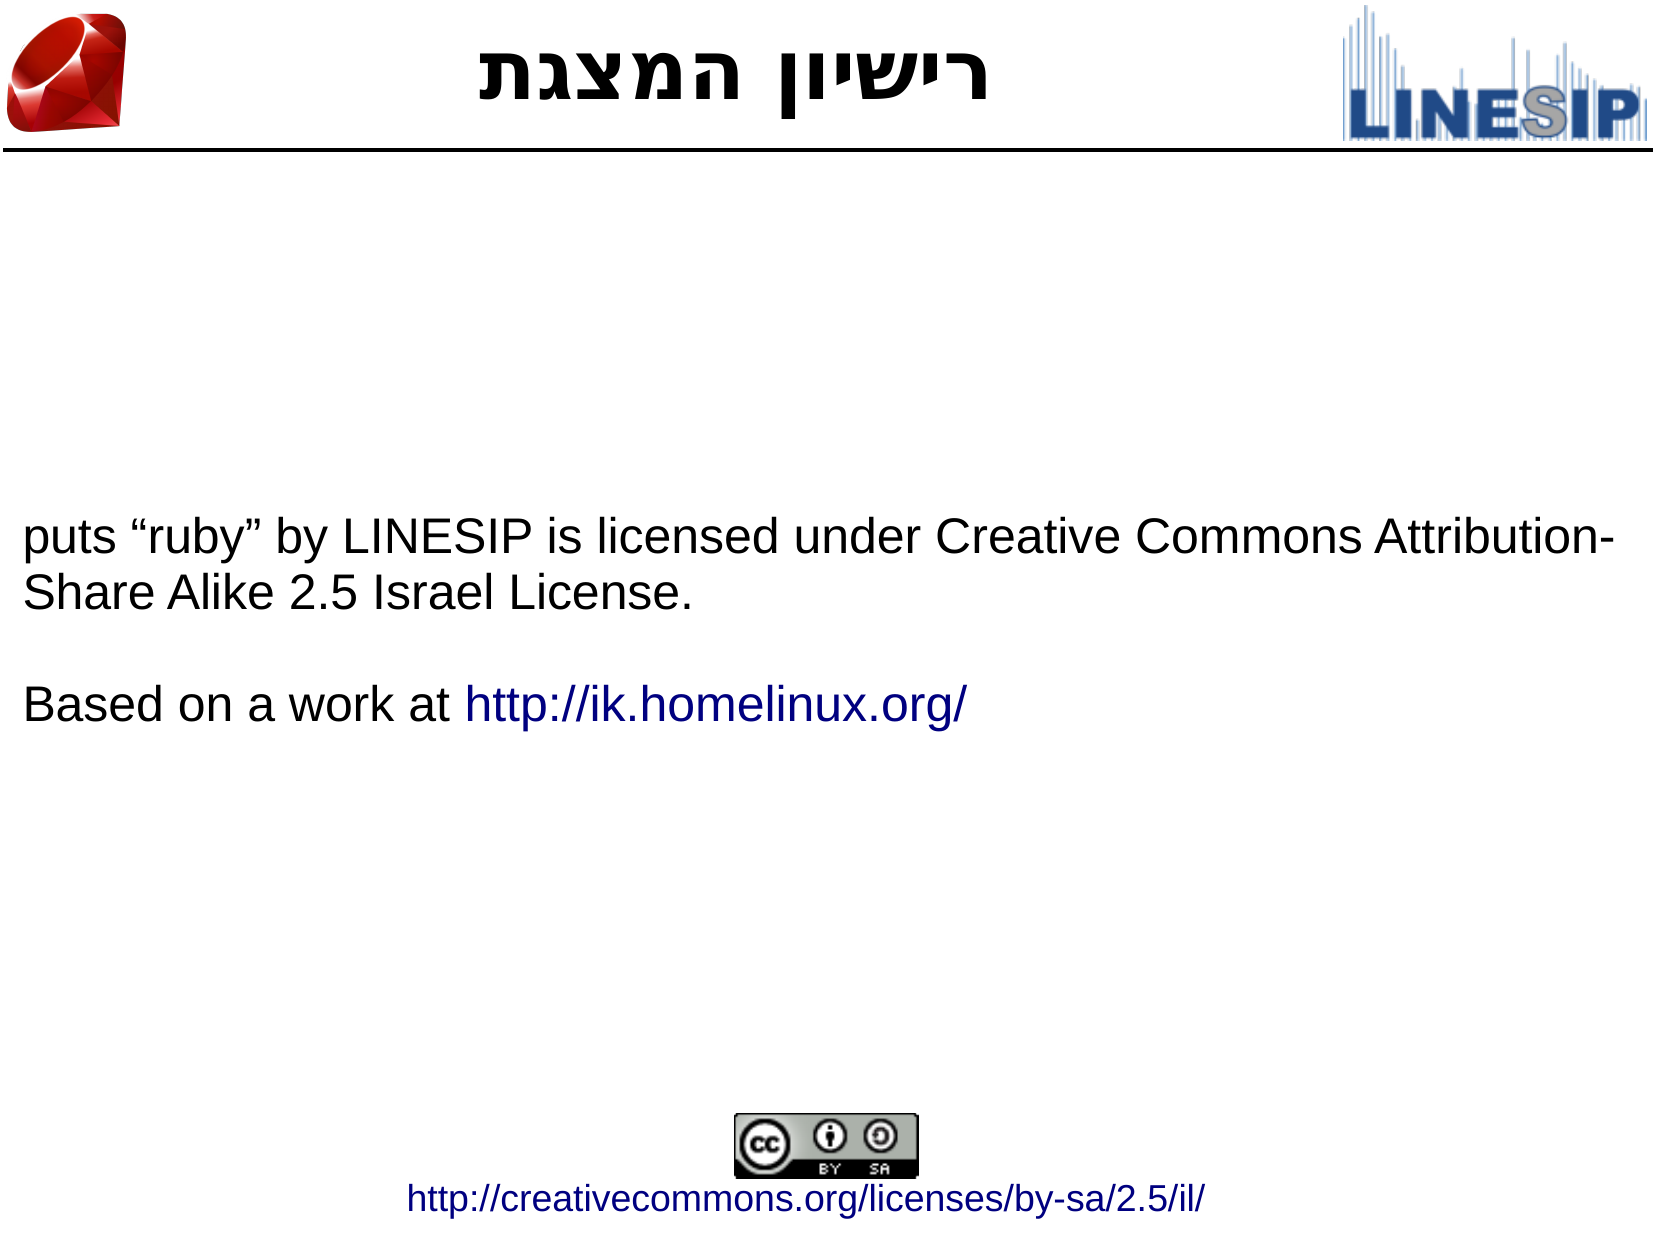

רישיון המצגת
puts “ruby” by LINESIP is licensed under Creative Commons Attribution-Share Alike 2.5 Israel License.
Based on a work at http://ik.homelinux.org/
http://creativecommons.org/licenses/by-sa/2.5/il/